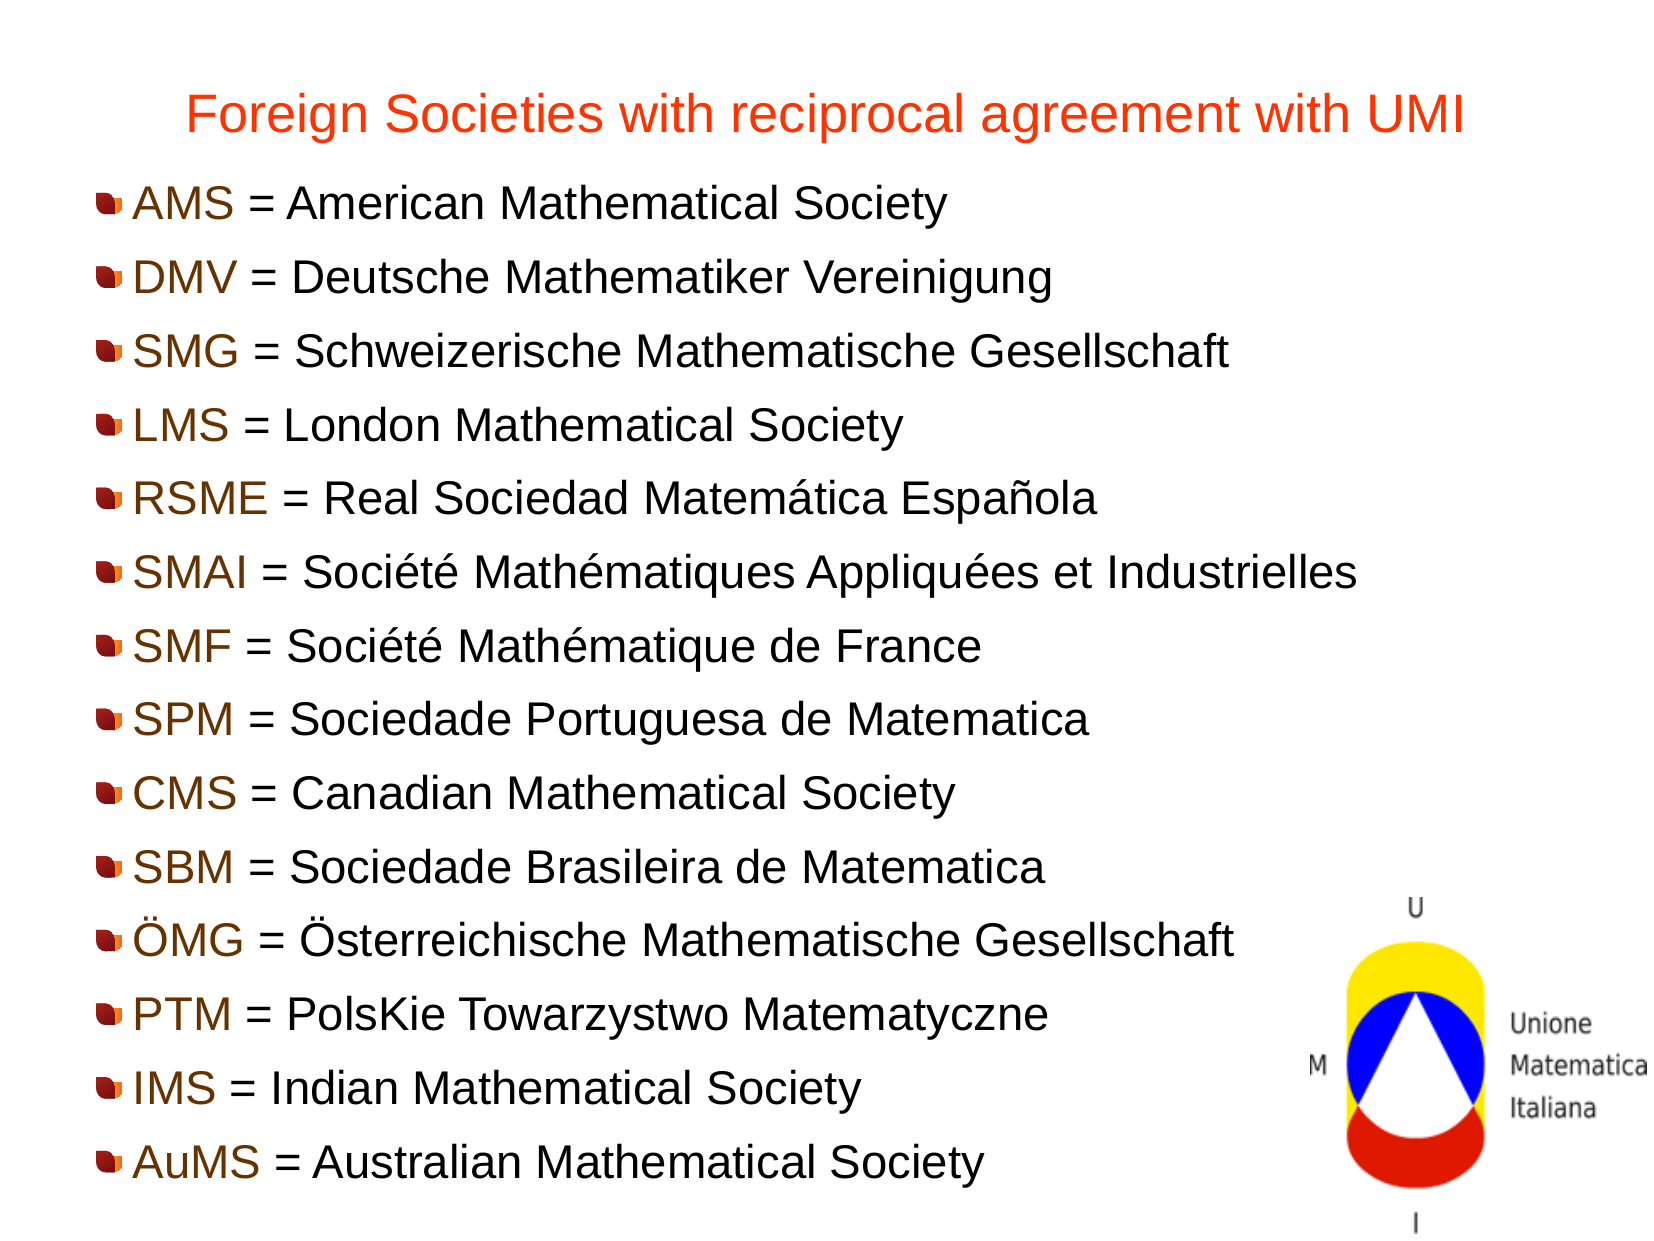

# Foreign Societies with reciprocal agreement with UMI
AMS = American Mathematical Society
DMV = Deutsche Mathematiker Vereinigung
SMG = Schweizerische Mathematische Gesellschaft
LMS = London Mathematical Society
RSME = Real Sociedad Matemática Española
SMAI = Société Mathématiques Appliquées et Industrielles
SMF = Société Mathématique de France
SPM = Sociedade Portuguesa de Matematica
CMS = Canadian Mathematical Society
SBM = Sociedade Brasileira de Matematica
ÖMG = Österreichische Mathematische Gesellschaft
PTM = PolsKie Towarzystwo Matematyczne
IMS = Indian Mathematical Society
AuMS = Australian Mathematical Society